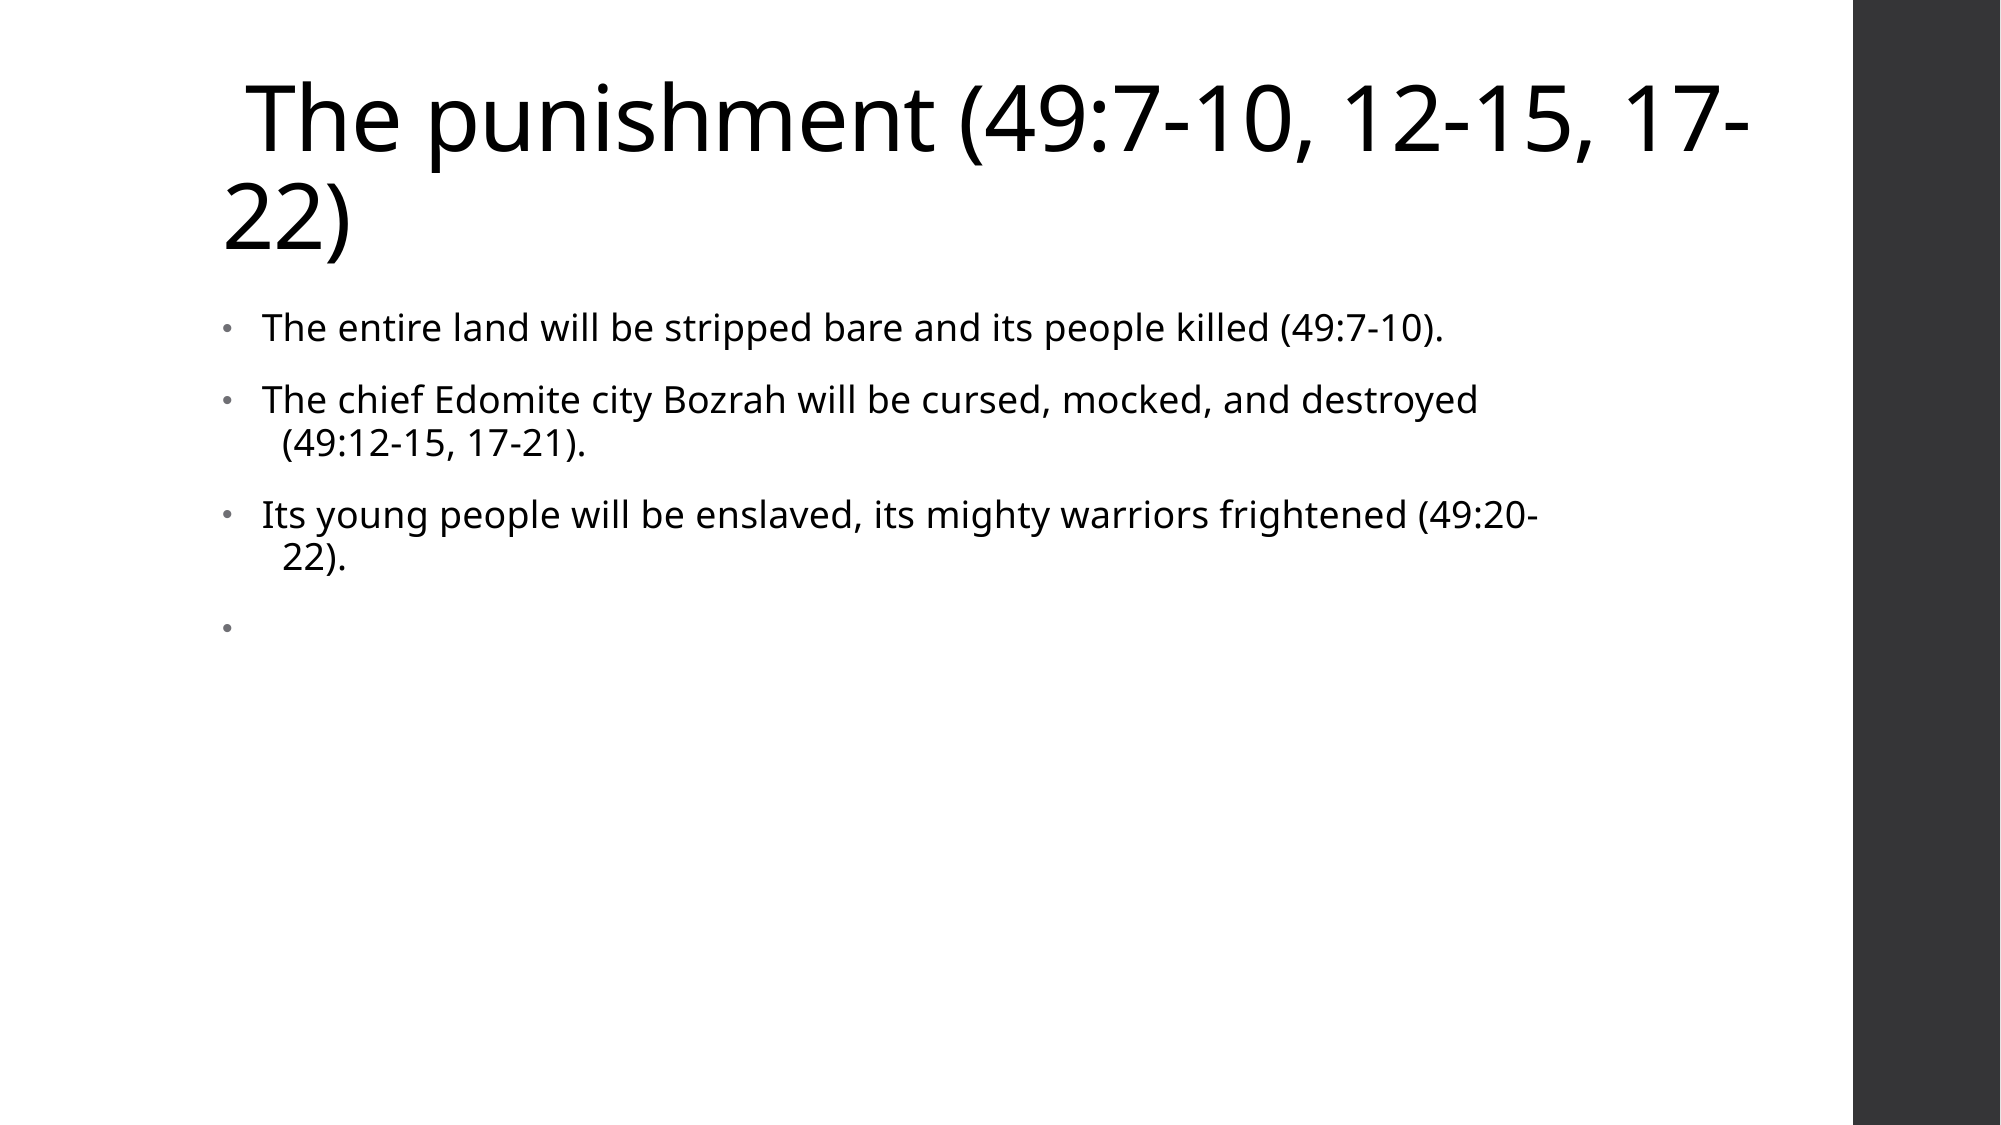

# The punishment (49:7-10, 12-15, 17-22)
 The entire land will be stripped bare and its people killed (49:7-10).
 The chief Edomite city Bozrah will be cursed, mocked, and destroyed (49:12-15, 17-21).
 Its young people will be enslaved, its mighty warriors frightened (49:20-22).